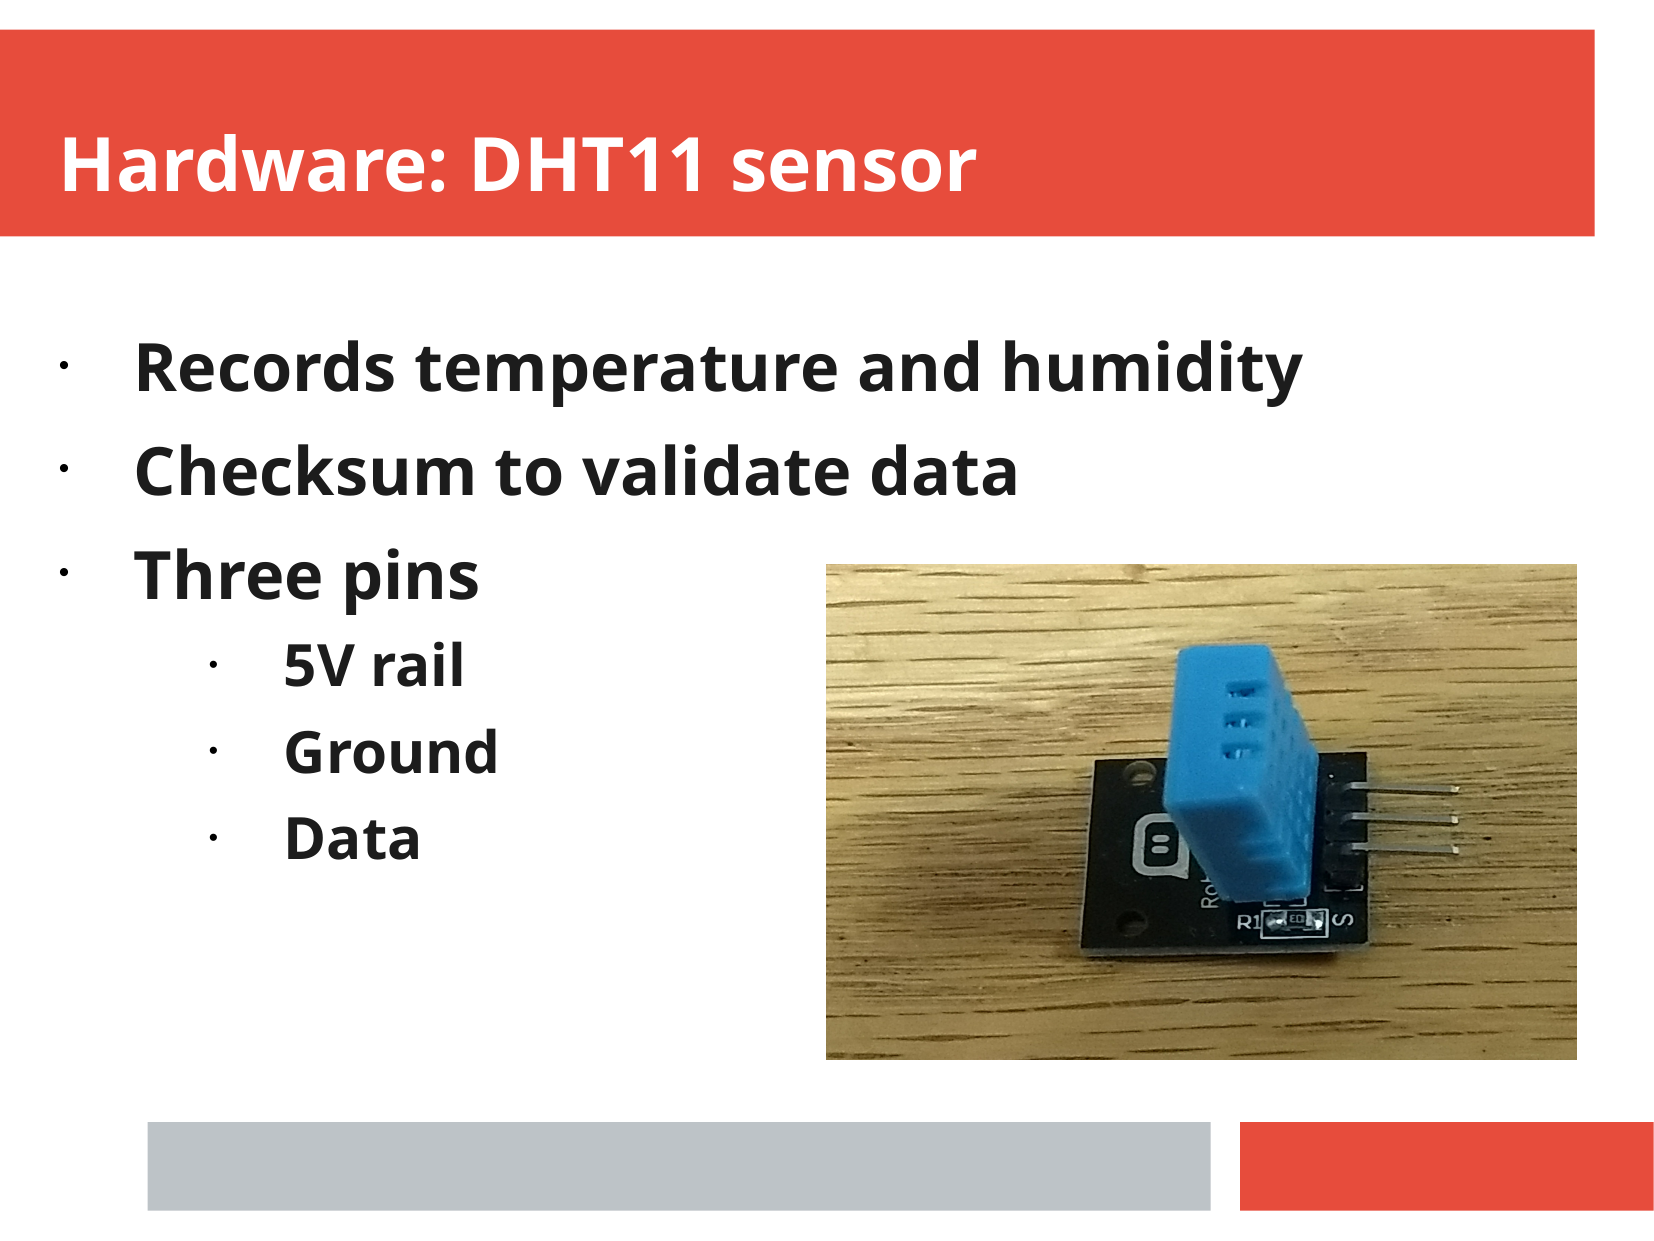

# Hardware: DHT11 sensor
Records temperature and humidity
Checksum to validate data
Three pins
5V rail
Ground
Data